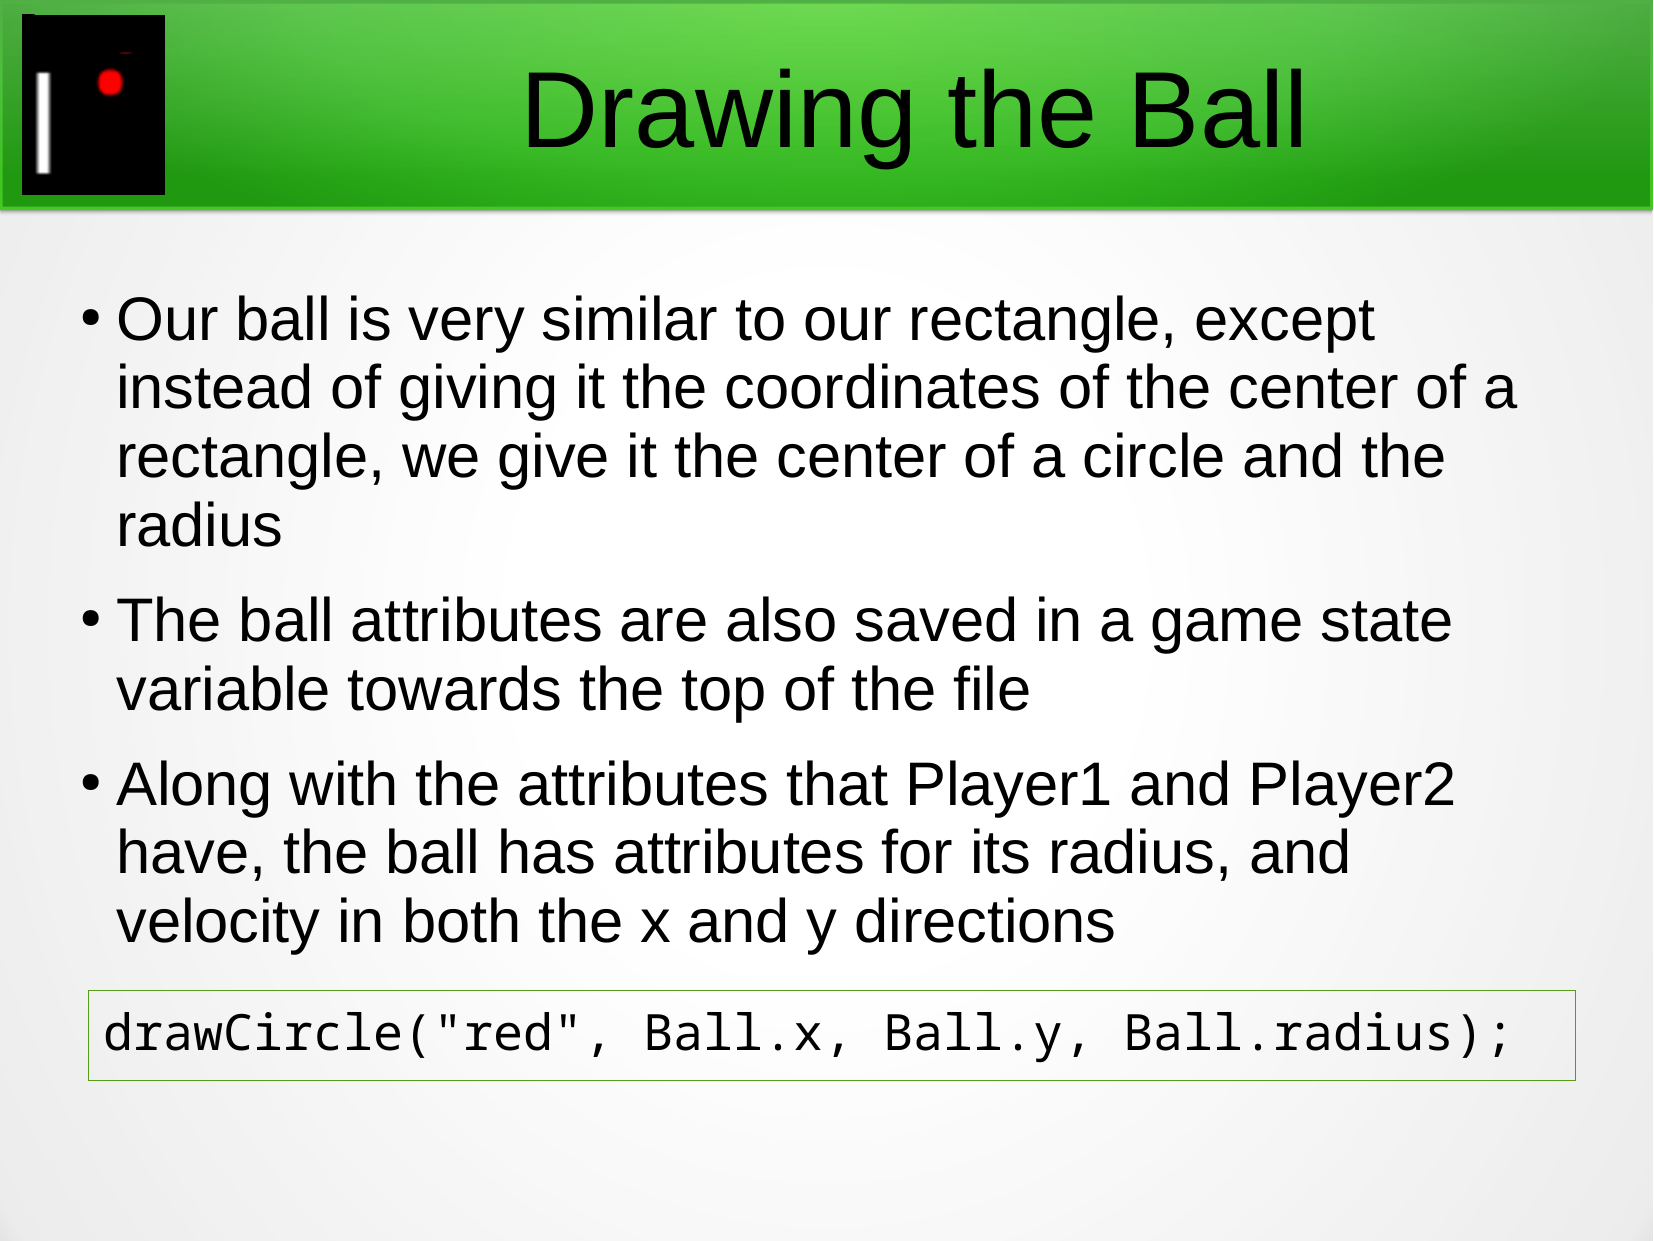

# Drawing the Ball
Our ball is very similar to our rectangle, except instead of giving it the coordinates of the center of a rectangle, we give it the center of a circle and the radius
The ball attributes are also saved in a game state variable towards the top of the file
Along with the attributes that Player1 and Player2 have, the ball has attributes for its radius, and velocity in both the x and y directions
drawCircle("red", Ball.x, Ball.y, Ball.radius);